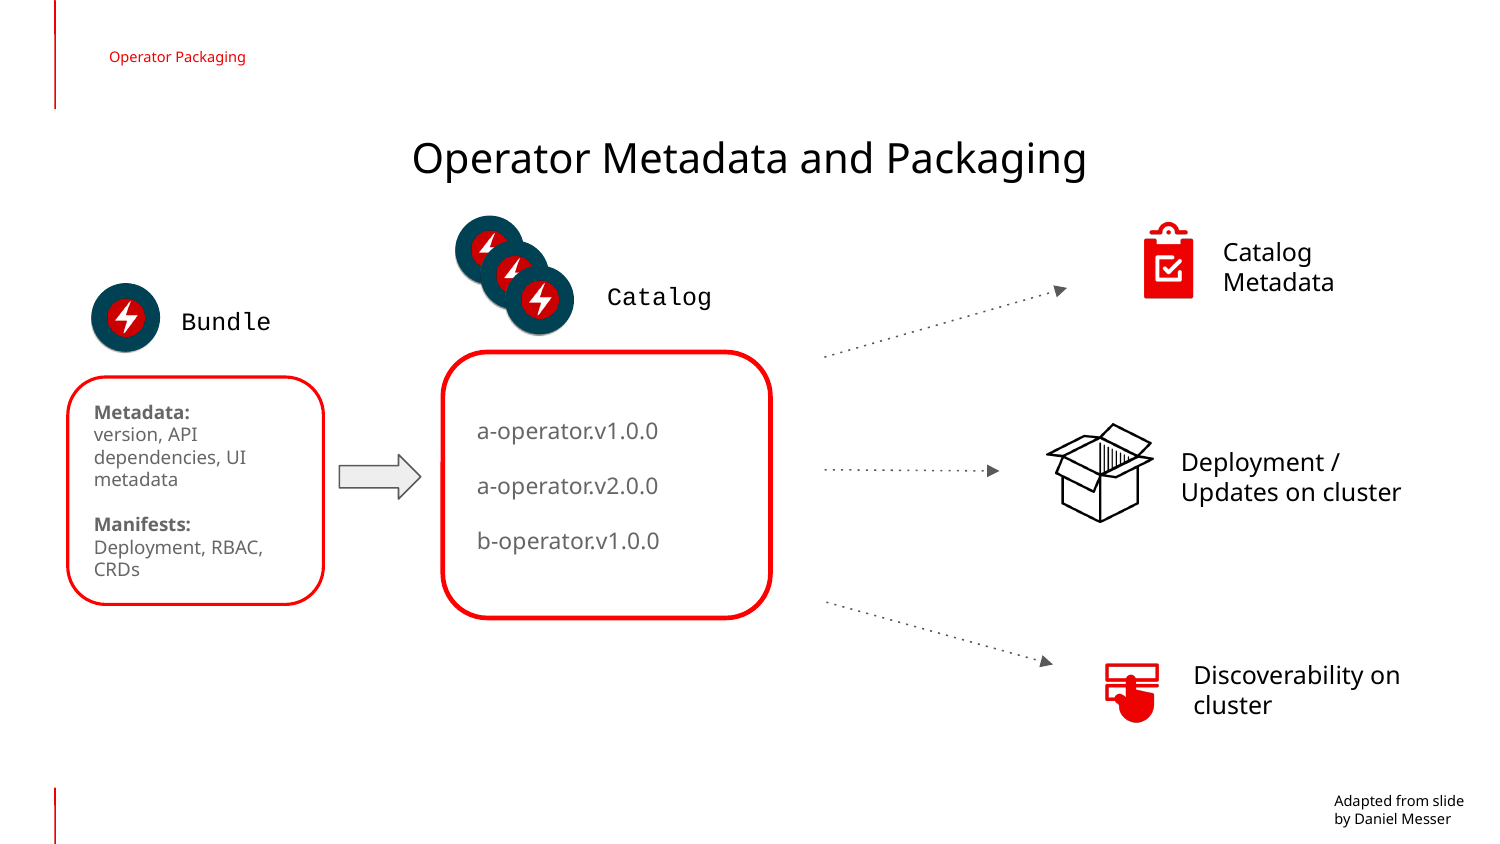

Operator Packaging
# Operator Metadata and Packaging
Catalog Metadata
Catalog
Bundle
 a-operator.v1.0.0
 a-operator.v2.0.0
 b-operator.v1.0.0
Metadata:
version, API dependencies, UI metadata
Manifests:
Deployment, RBAC, CRDs
Deployment / Updates on cluster
Discoverability on cluster
Adapted from slide by Daniel Messer